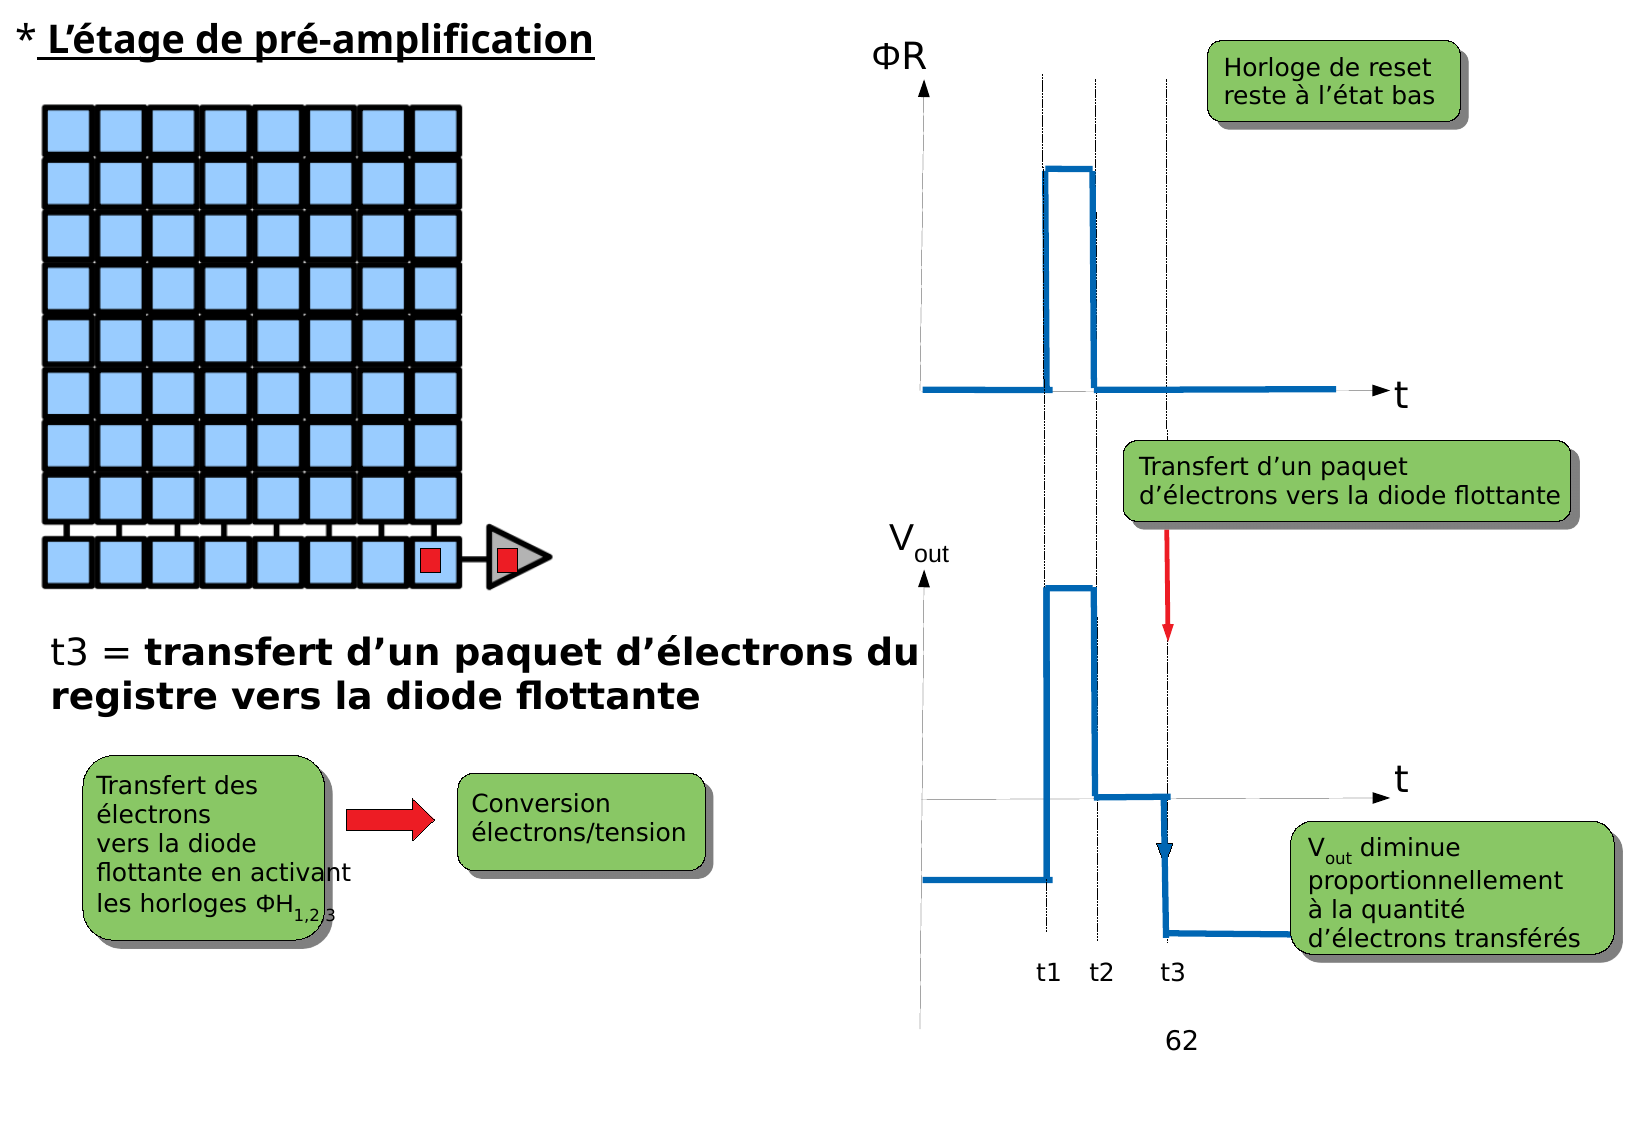

* L’étage de pré-amplification
ΦR
Horloge de reset
reste à l’état bas
t
Transfert d’un paquet
d’électrons vers la diode flottante
Vout
t3 = transfert d’un paquet d’électrons du
registre vers la diode flottante
t
Transfert des électrons
vers la diode flottante en activant les horloges ΦH1,2,3
Conversion
électrons/tension
Vout diminue proportionnellement
à la quantité d’électrons transférés
t1
t2
t3
23